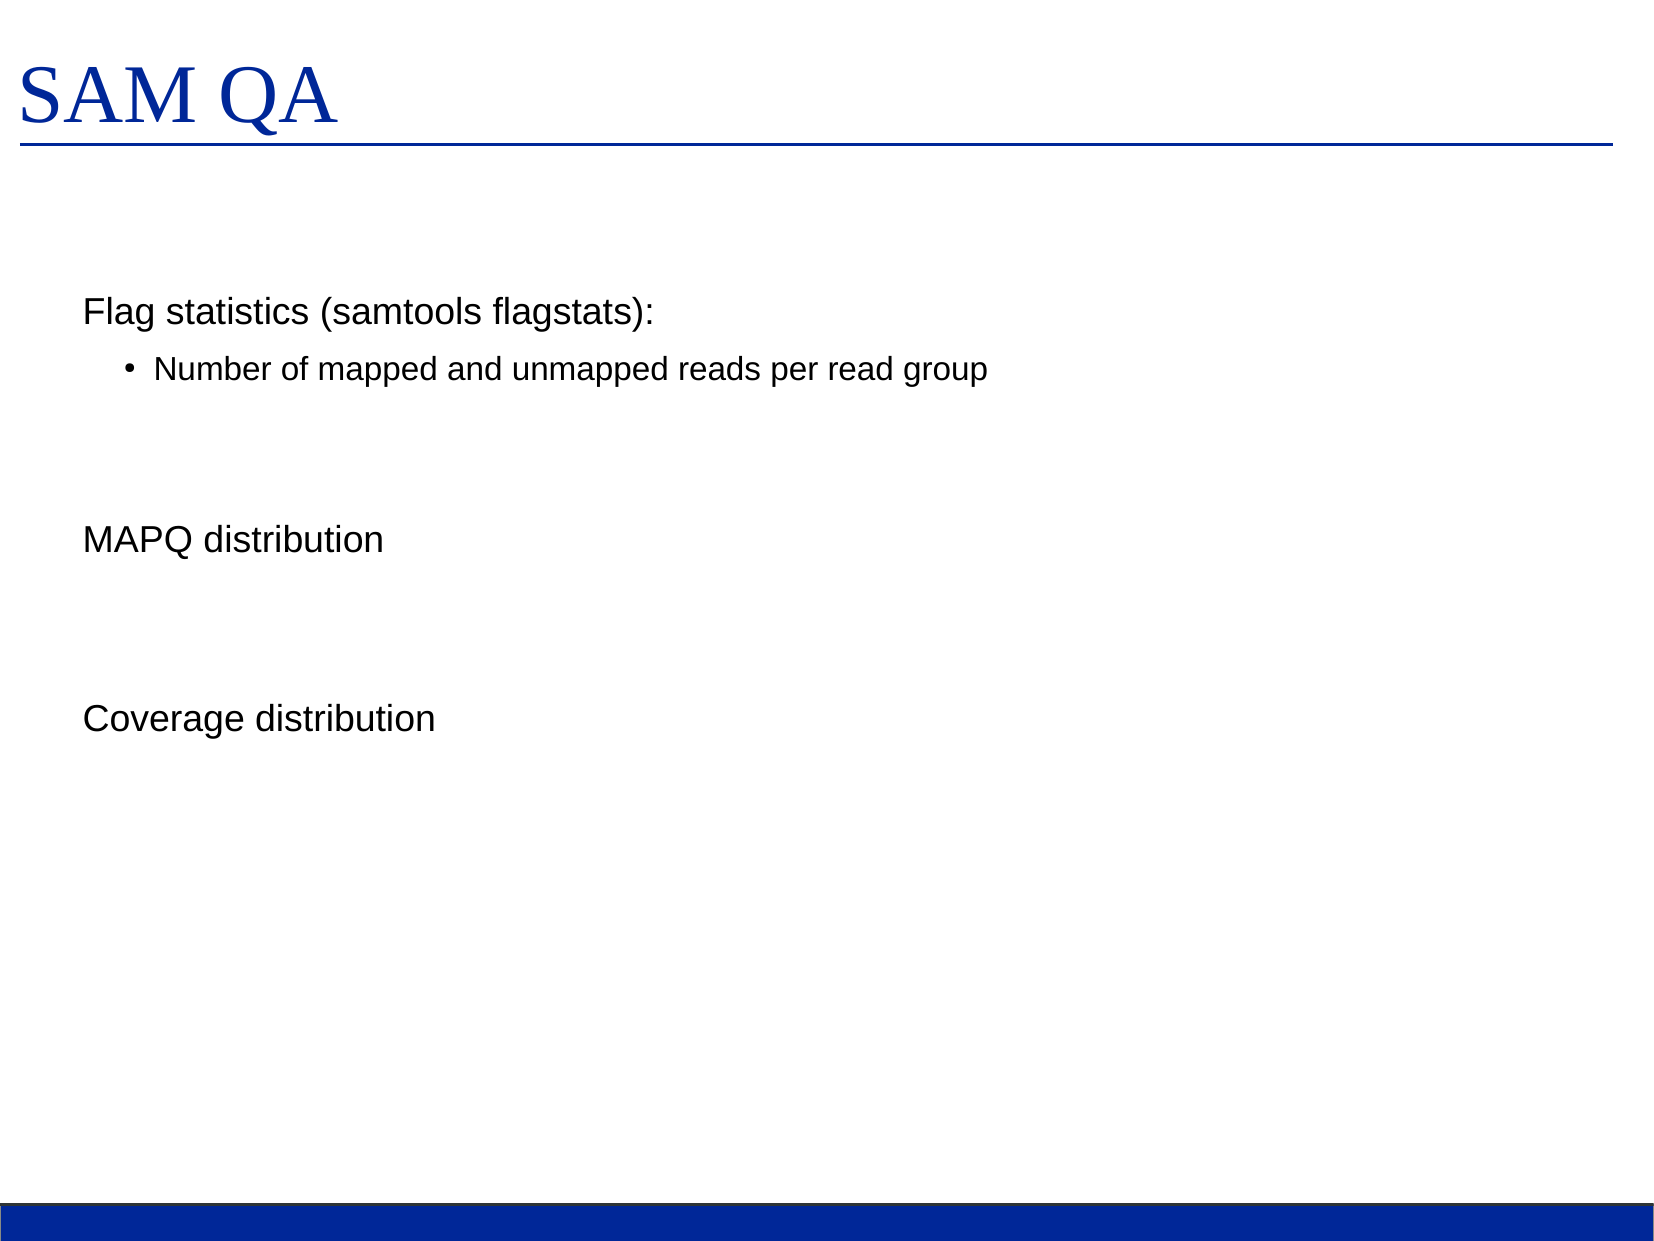

# SAM QA
Flag statistics (samtools flagstats):
Number of mapped and unmapped reads per read group
MAPQ distribution
Coverage distribution